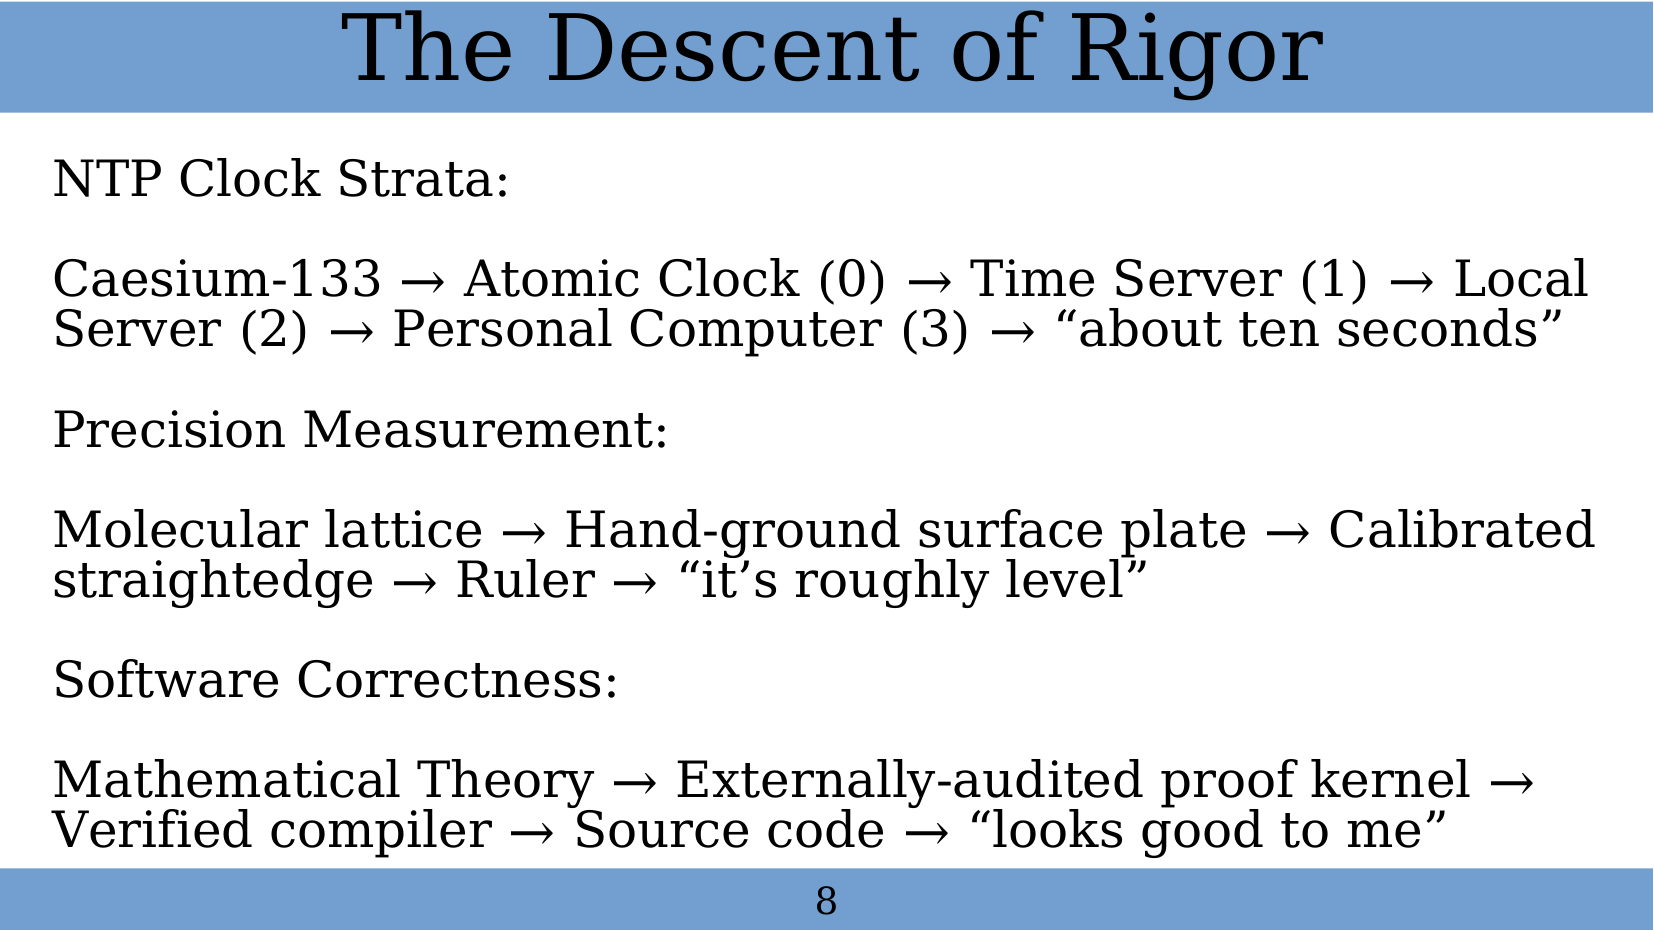

The Descent of Rigor
#
NTP Clock Strata:
Caesium-133 → Atomic Clock (0) → Time Server (1) → Local Server (2) → Personal Computer (3) → “about ten seconds”
Precision Measurement:
Molecular lattice → Hand-ground surface plate → Calibrated straightedge → Ruler → “it’s roughly level”
Software Correctness:
Mathematical Theory → Externally-audited proof kernel → Verified compiler → Source code → “looks good to me”
8